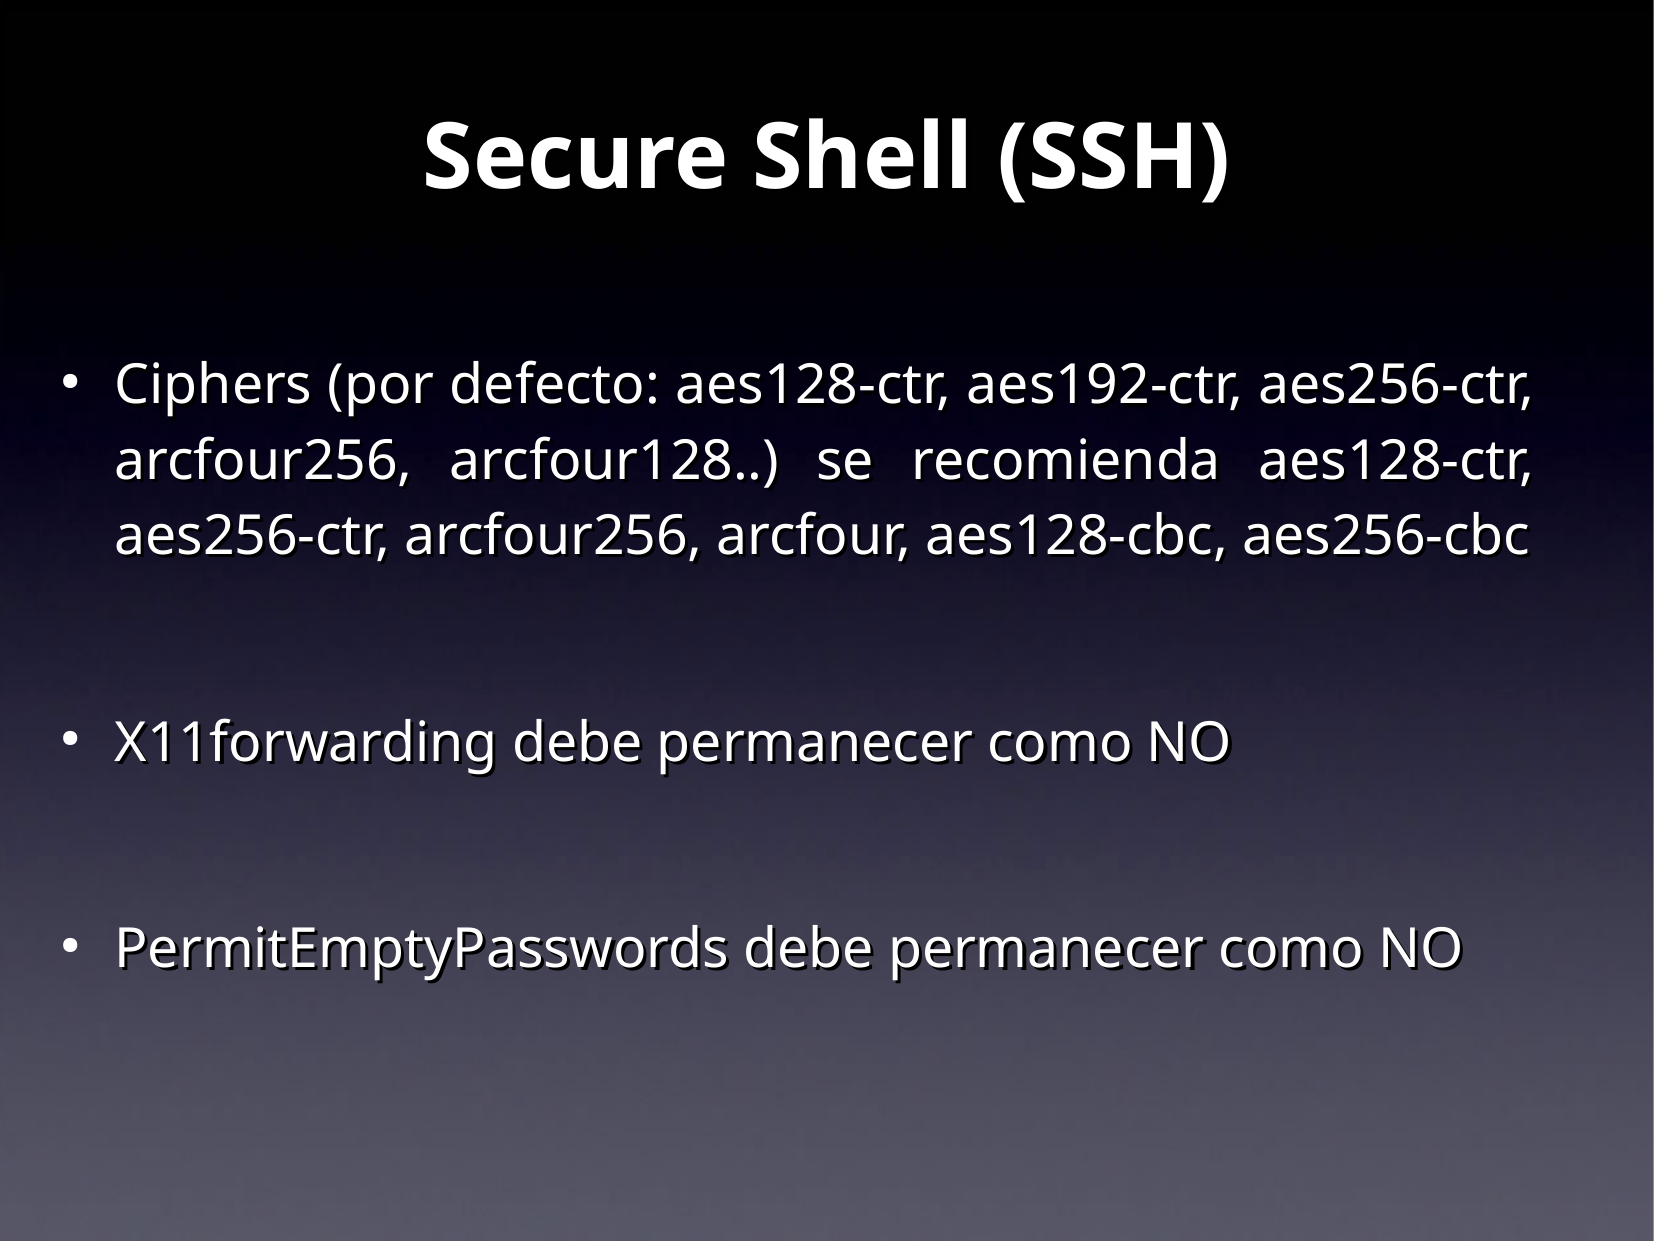

# Secure Shell (SSH)
Ciphers (por defecto: aes128-ctr, aes192-ctr, aes256-ctr, arcfour256, arcfour128..) se recomienda aes128-ctr, aes256-ctr, arcfour256, arcfour, aes128-cbc, aes256-cbc
X11forwarding debe permanecer como NO
PermitEmptyPasswords debe permanecer como NO